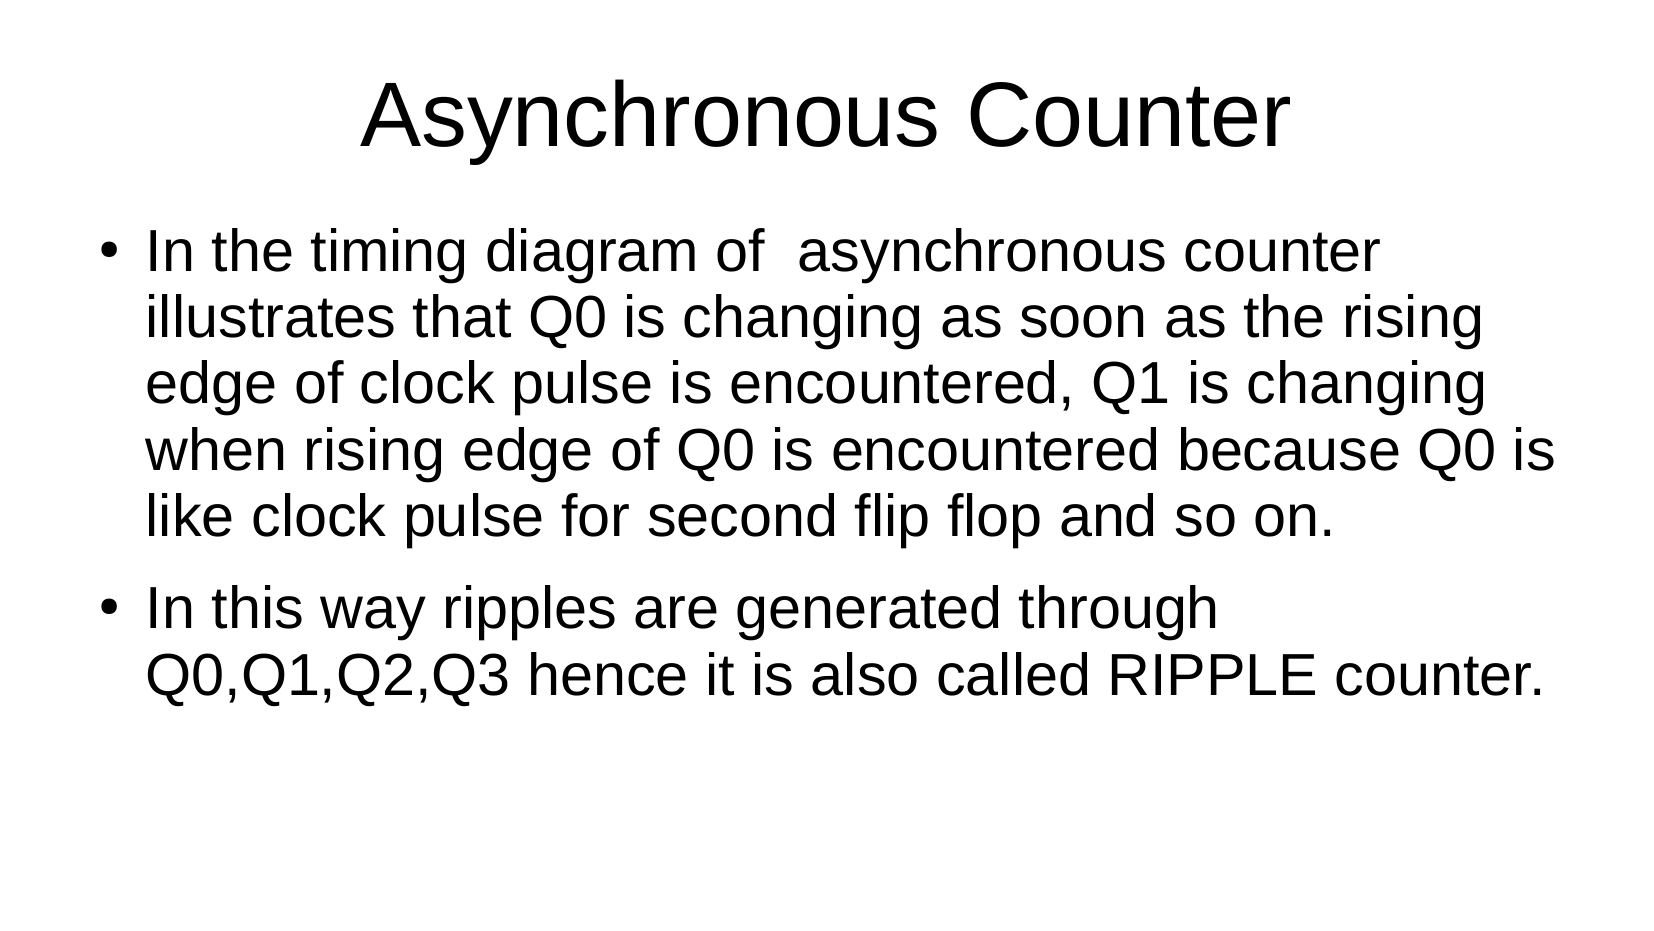

# Asynchronous Counter
In the timing diagram of asynchronous counter illustrates that Q0 is changing as soon as the rising edge of clock pulse is encountered, Q1 is changing when rising edge of Q0 is encountered because Q0 is like clock pulse for second flip flop and so on.
In this way ripples are generated through Q0,Q1,Q2,Q3 hence it is also called RIPPLE counter.